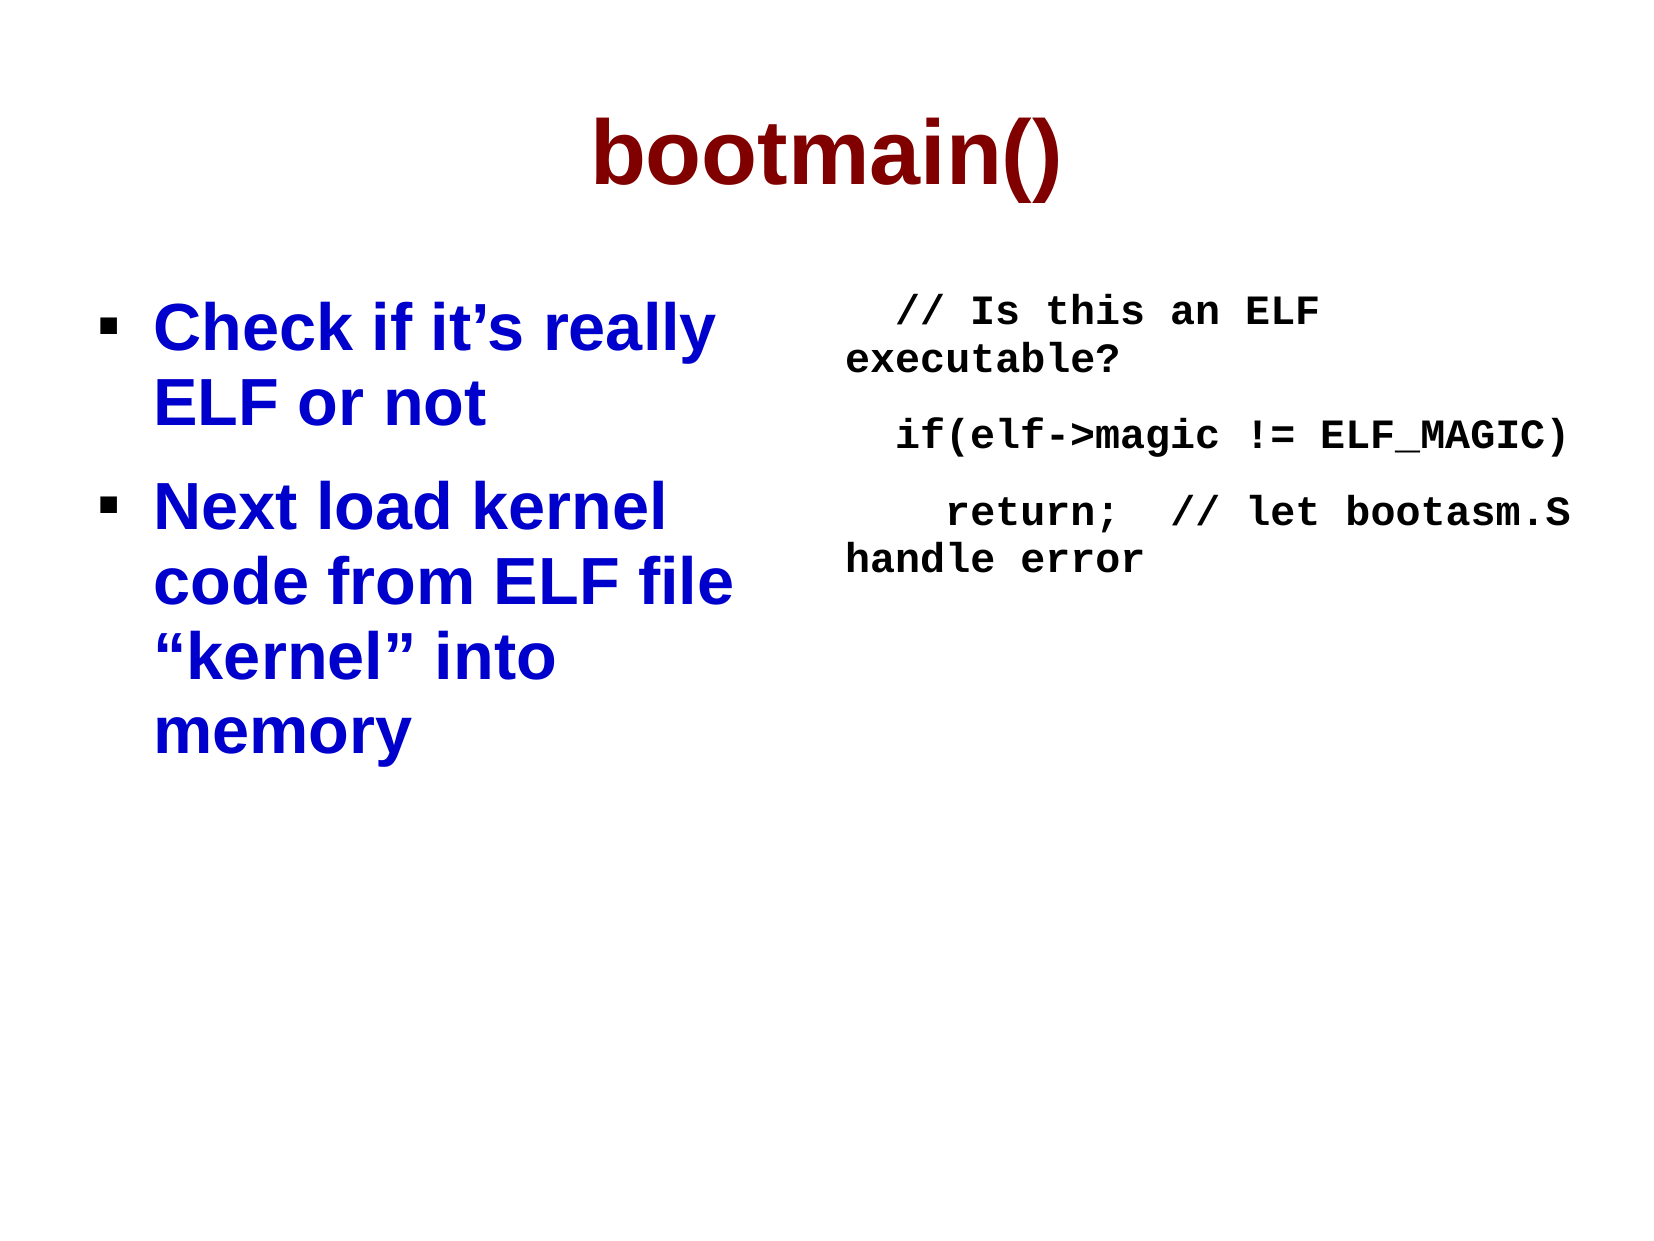

# bootmain()
Check if it’s really ELF or not
Next load kernel code from ELF file “kernel” into memory
 // Is this an ELF executable?
 if(elf->magic != ELF_MAGIC)
 return; // let bootasm.S handle error